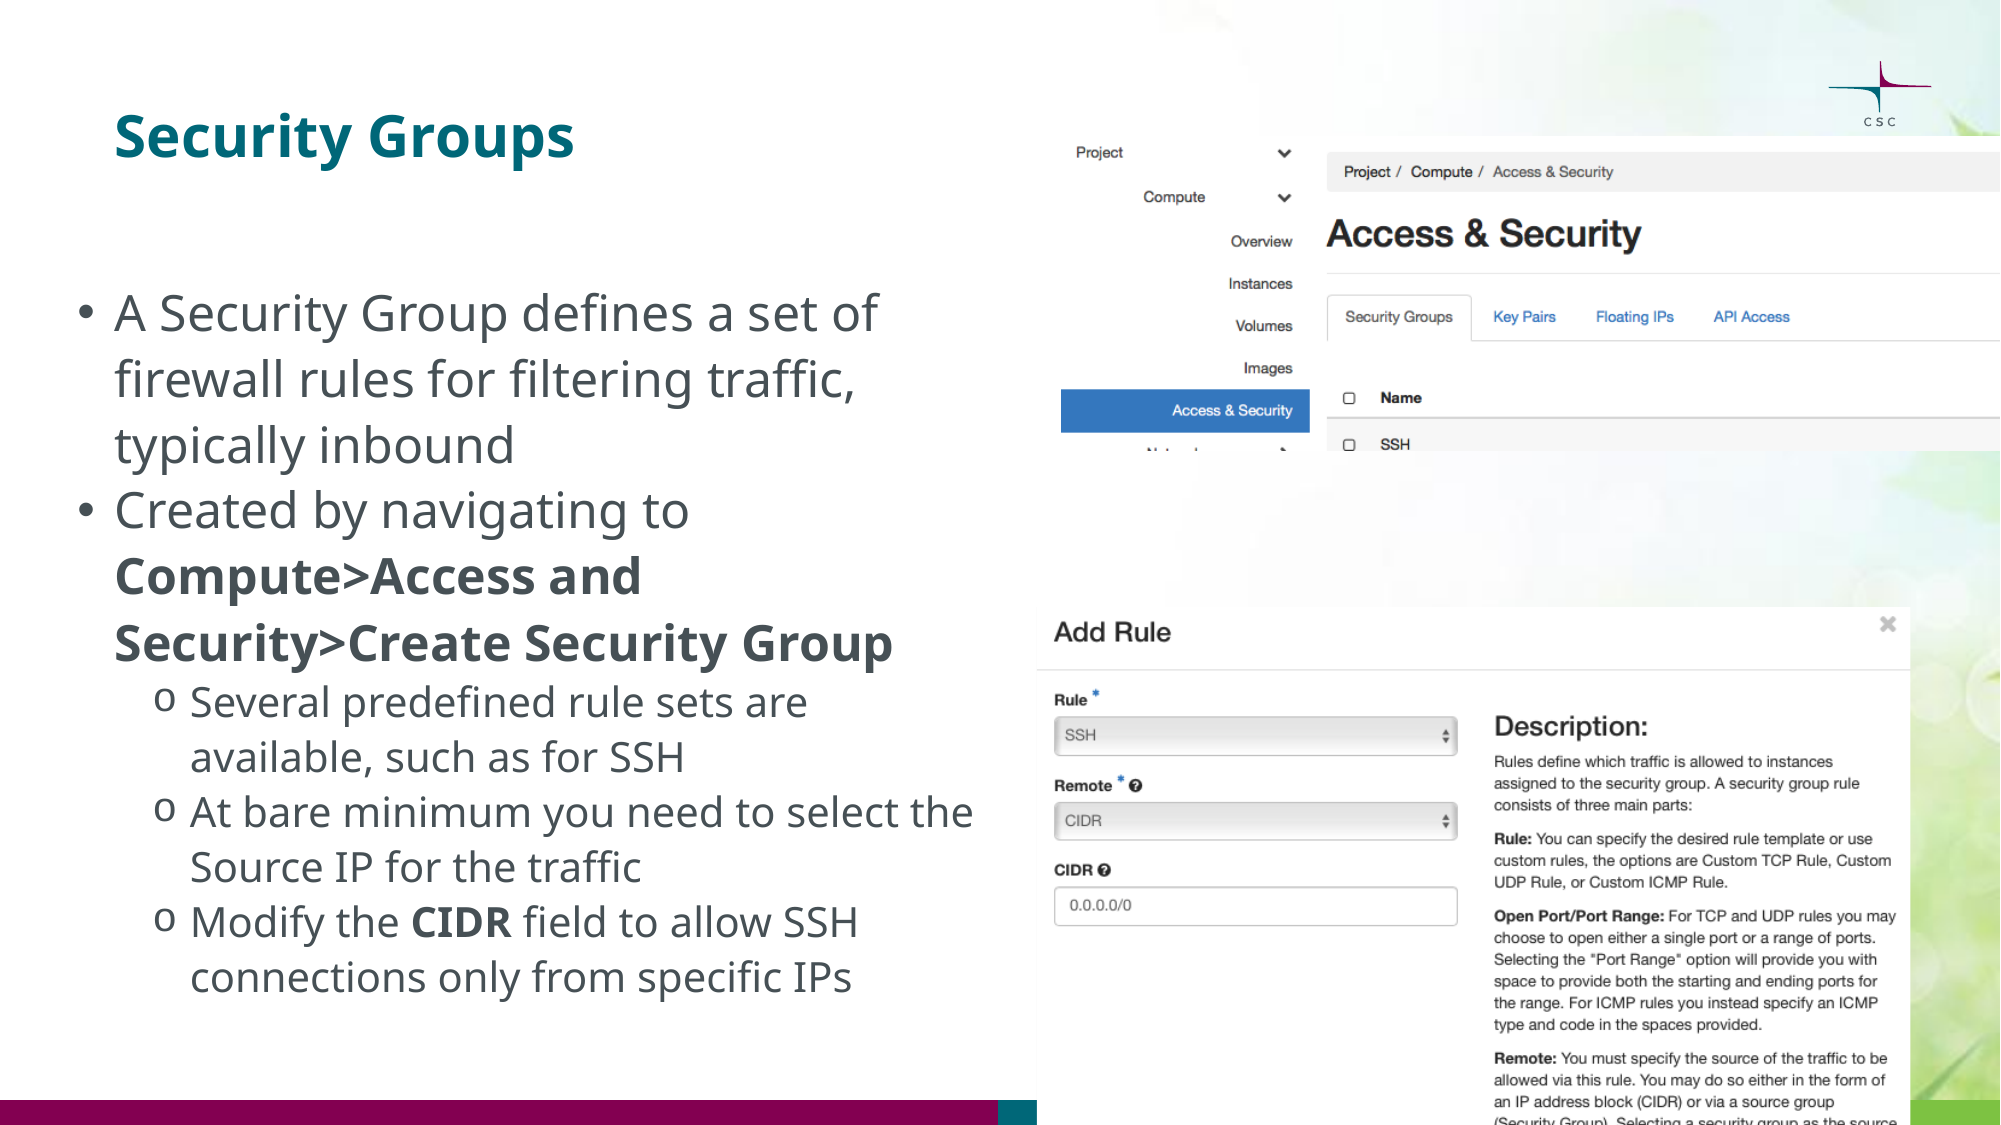

# Security Groups
A Security Group defines a set of firewall rules for filtering traffic, typically inbound
Created by navigating to Compute>Access and Security>Create Security Group
Several predefined rule sets are available, such as for SSH
At bare minimum you need to select the Source IP for the traffic
Modify the CIDR field to allow SSH connections only from specific IPs